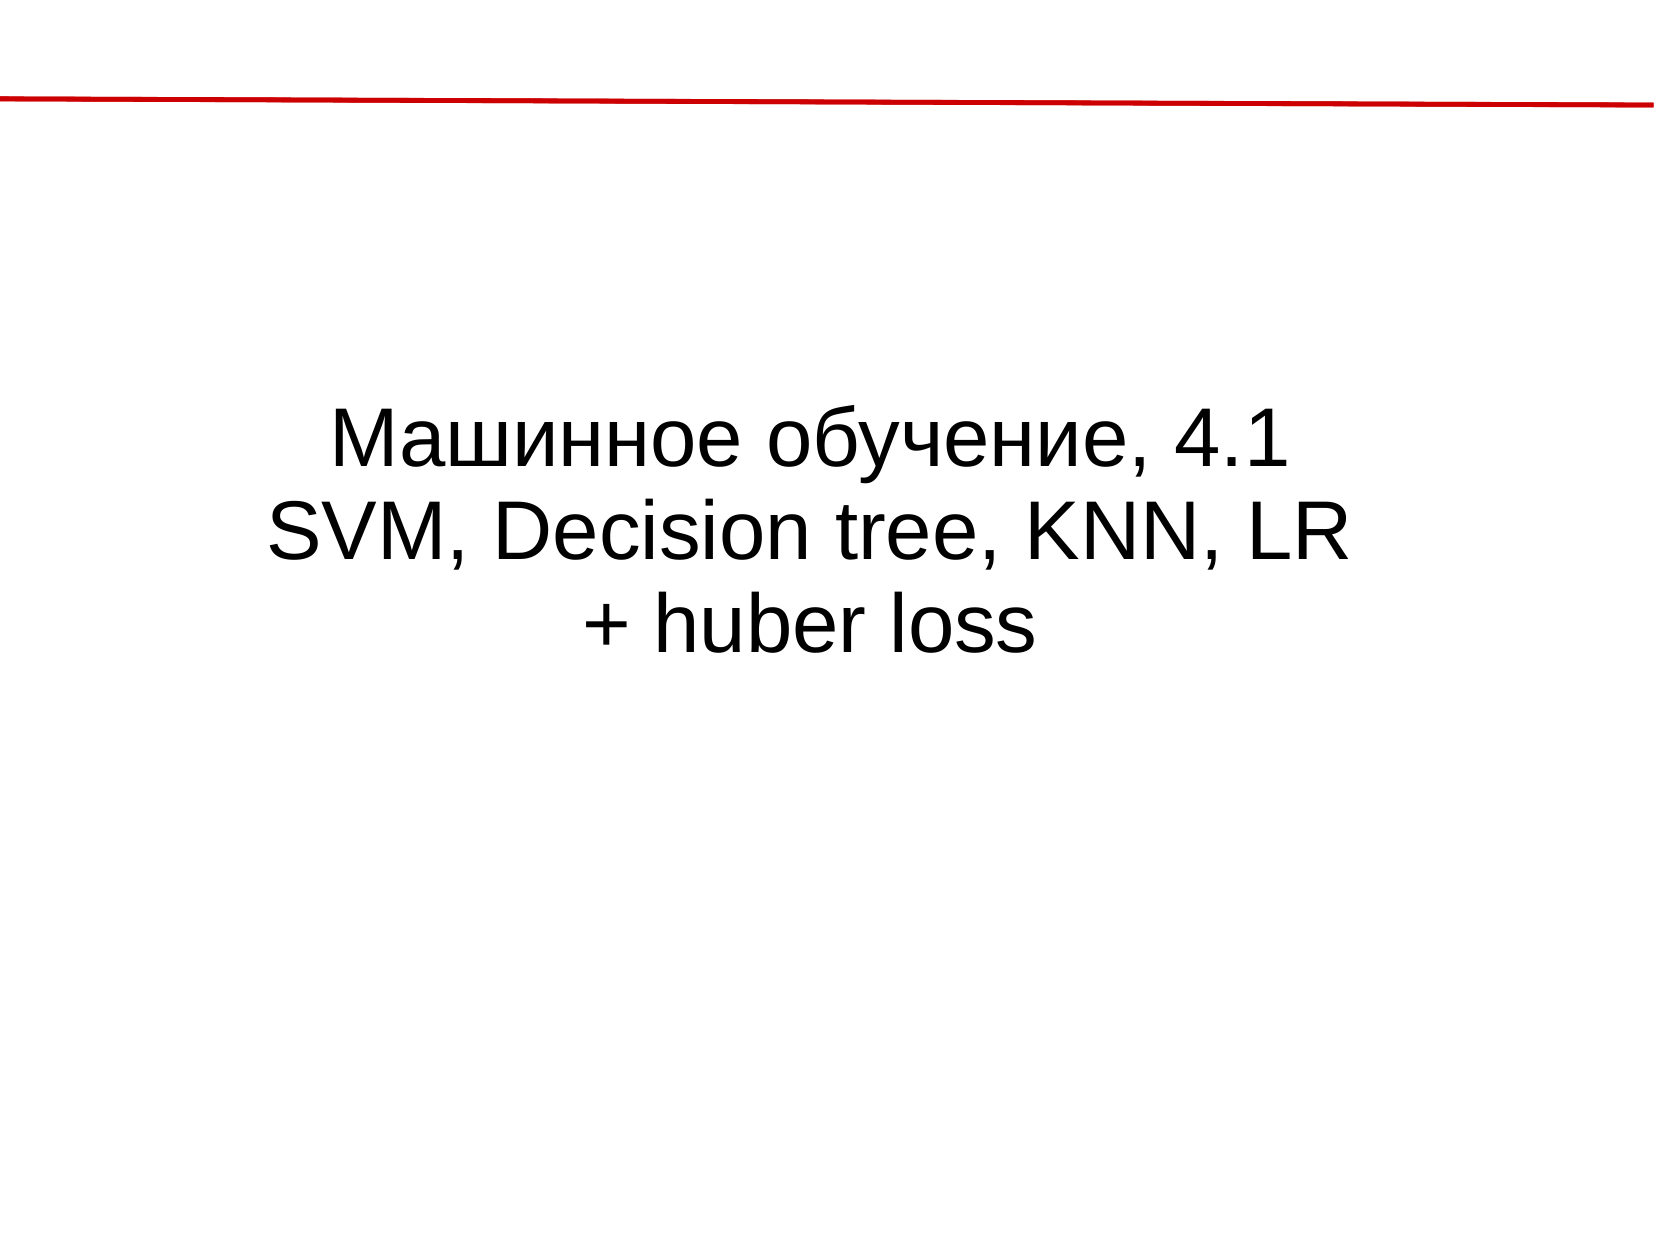

Машинное обучение, 4.1
SVM, Decision tree, KNN, LR + huber loss